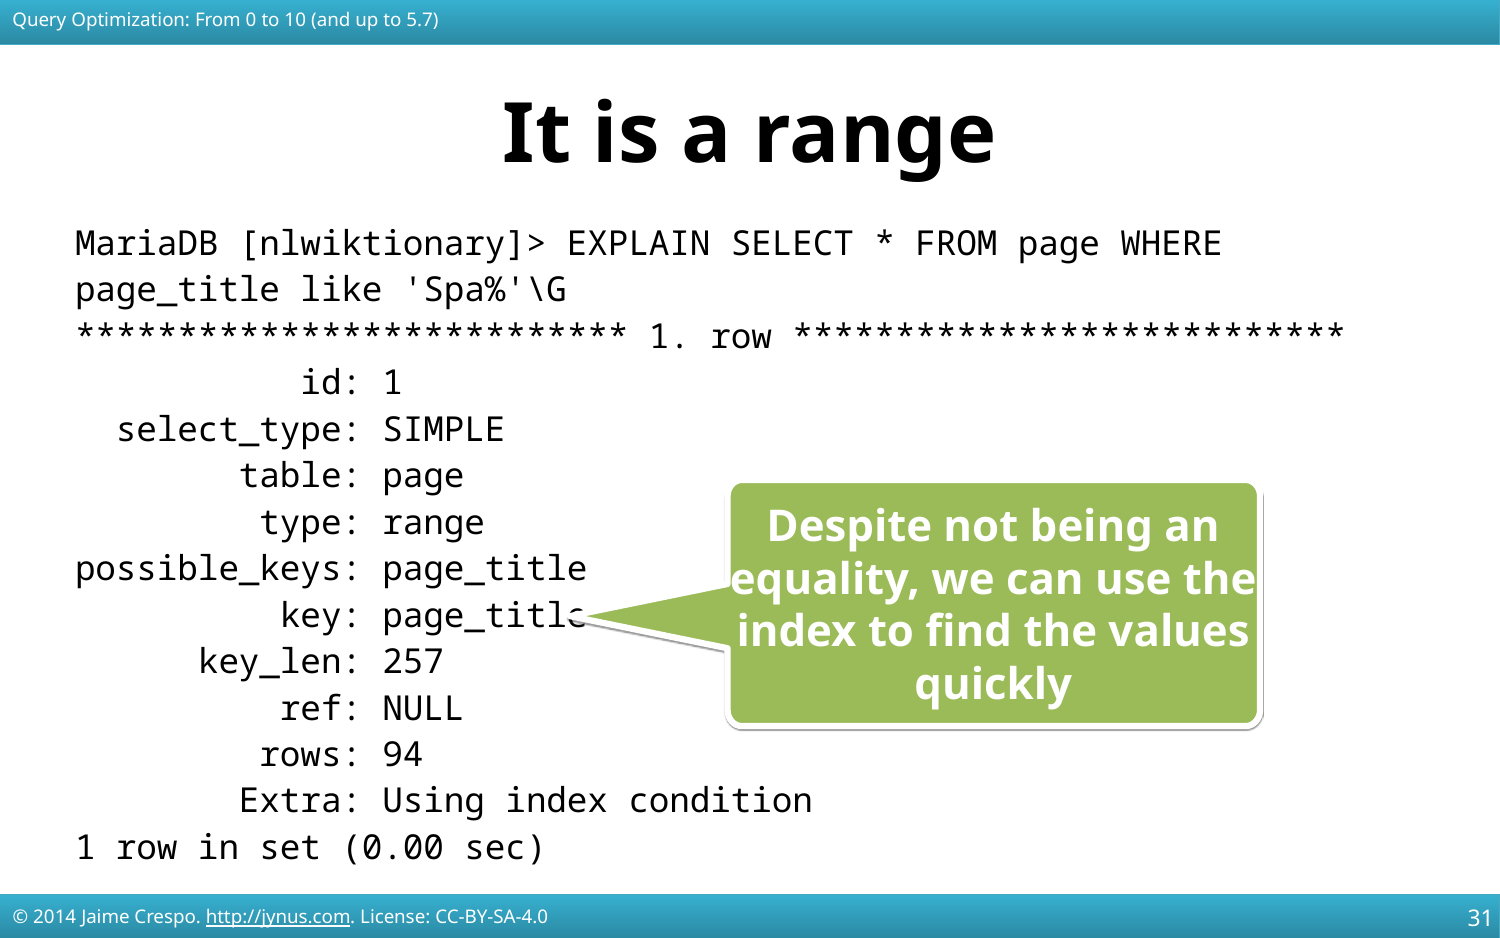

# It is a range
MariaDB [nlwiktionary]> EXPLAIN SELECT * FROM page WHERE page_title like 'Spa%'\G
*************************** 1. row ***************************
 id: 1
 select_type: SIMPLE
 table: page
 type: range
possible_keys: page_title
 key: page_title
 key_len: 257
 ref: NULL
 rows: 94
 Extra: Using index condition
1 row in set (0.00 sec)
Despite not being an equality, we can use the index to find the values quickly